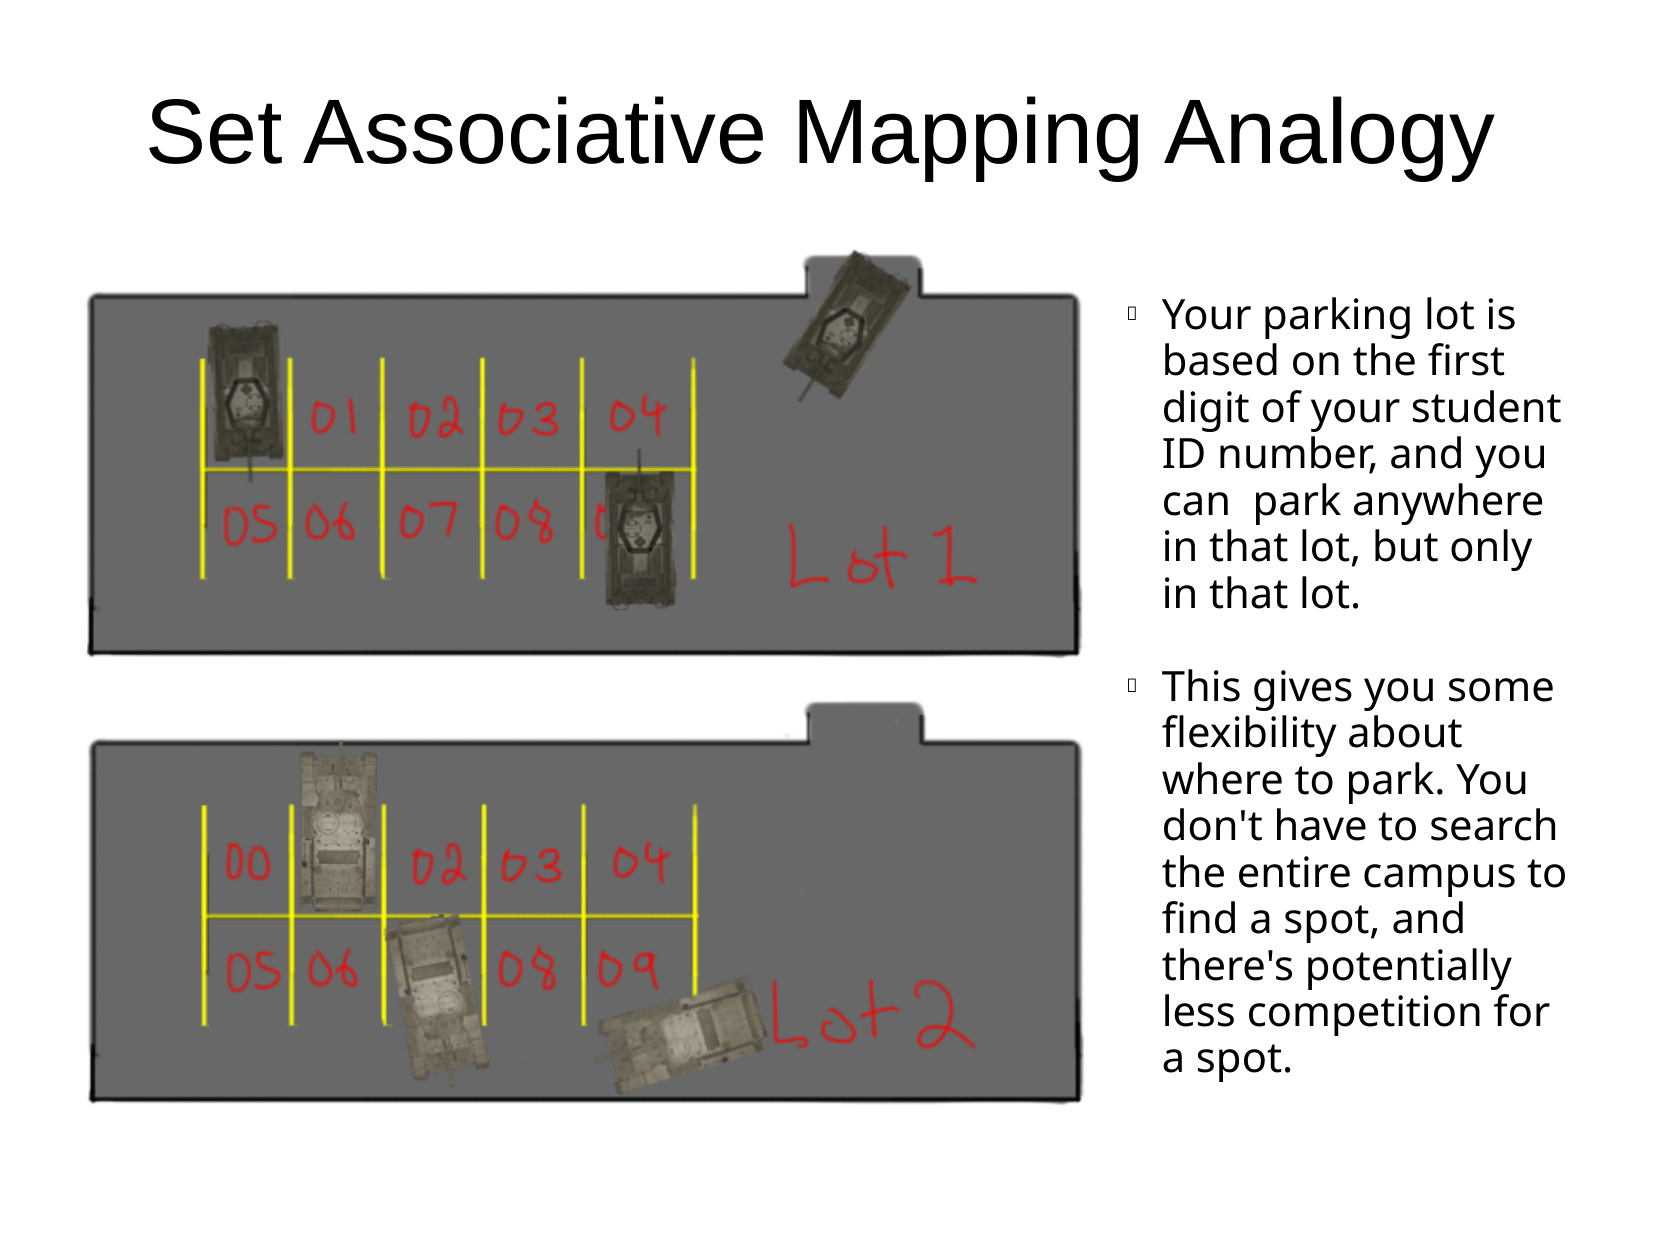

Set Associative Mapping Analogy
Your parking lot is based on the first digit of your student ID number, and you can park anywhere in that lot, but only in that lot.
This gives you some flexibility about where to park. You don't have to search the entire campus to find a spot, and there's potentially less competition for a spot.